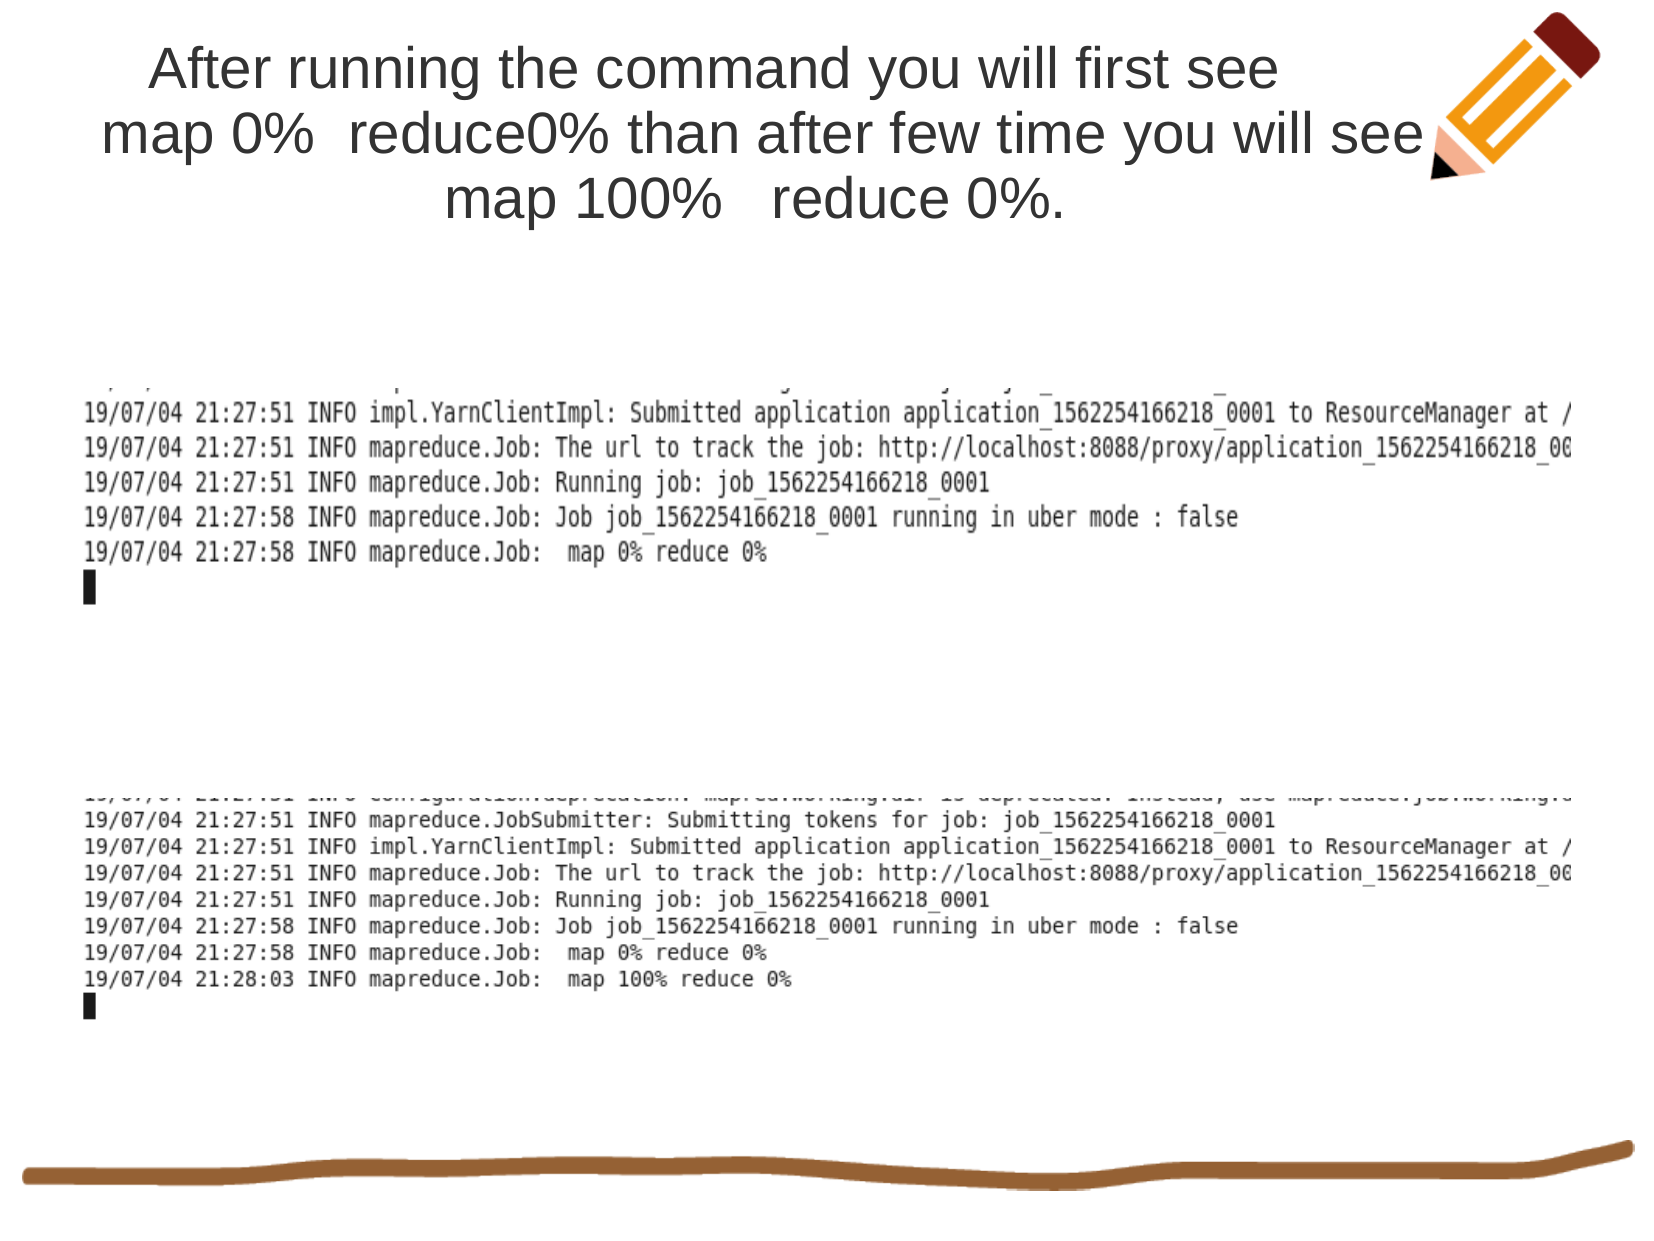

# After running the command you will first see map 0% reduce0% than after few time you will see map 100% reduce 0%.